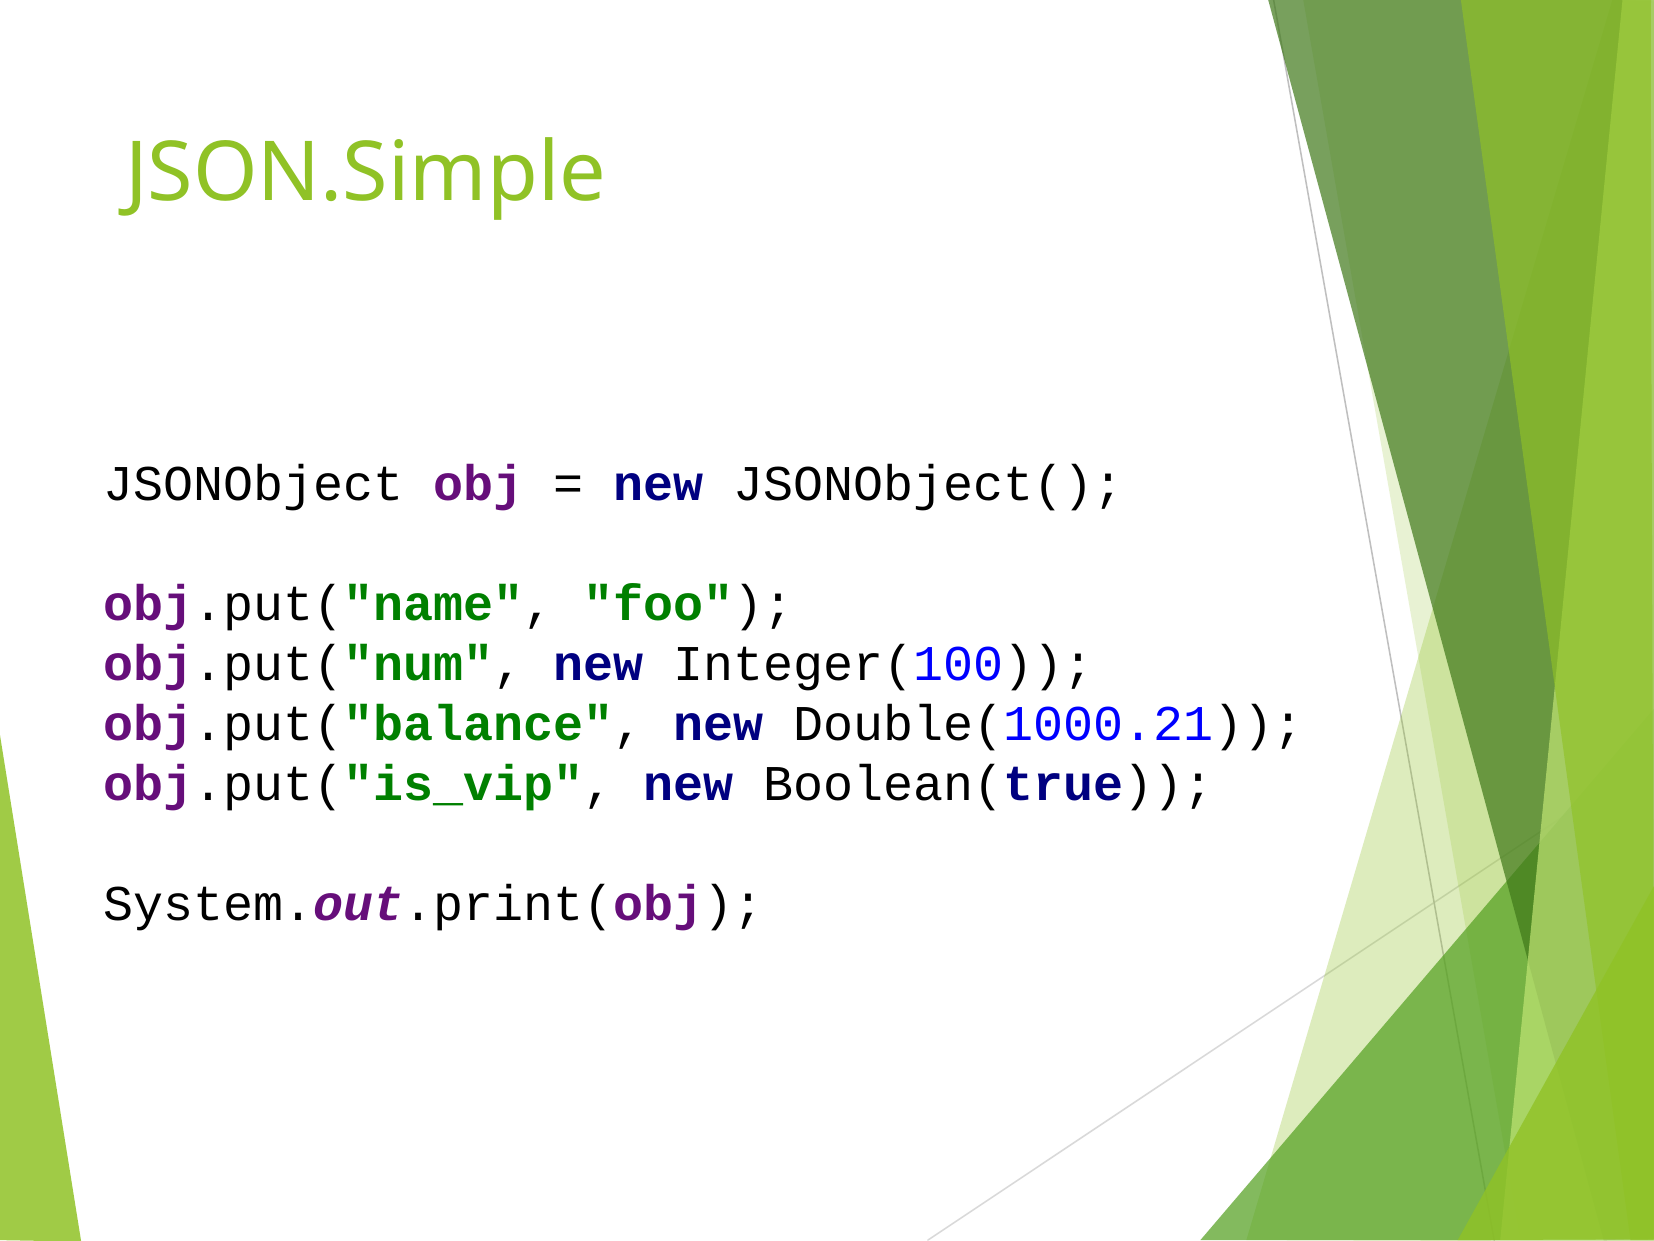

# JSON.Simple
JSONObject obj = new JSONObject();
obj.put("name", "foo");
obj.put("num", new Integer(100));
obj.put("balance", new Double(1000.21));
obj.put("is_vip", new Boolean(true));
System.out.print(obj);